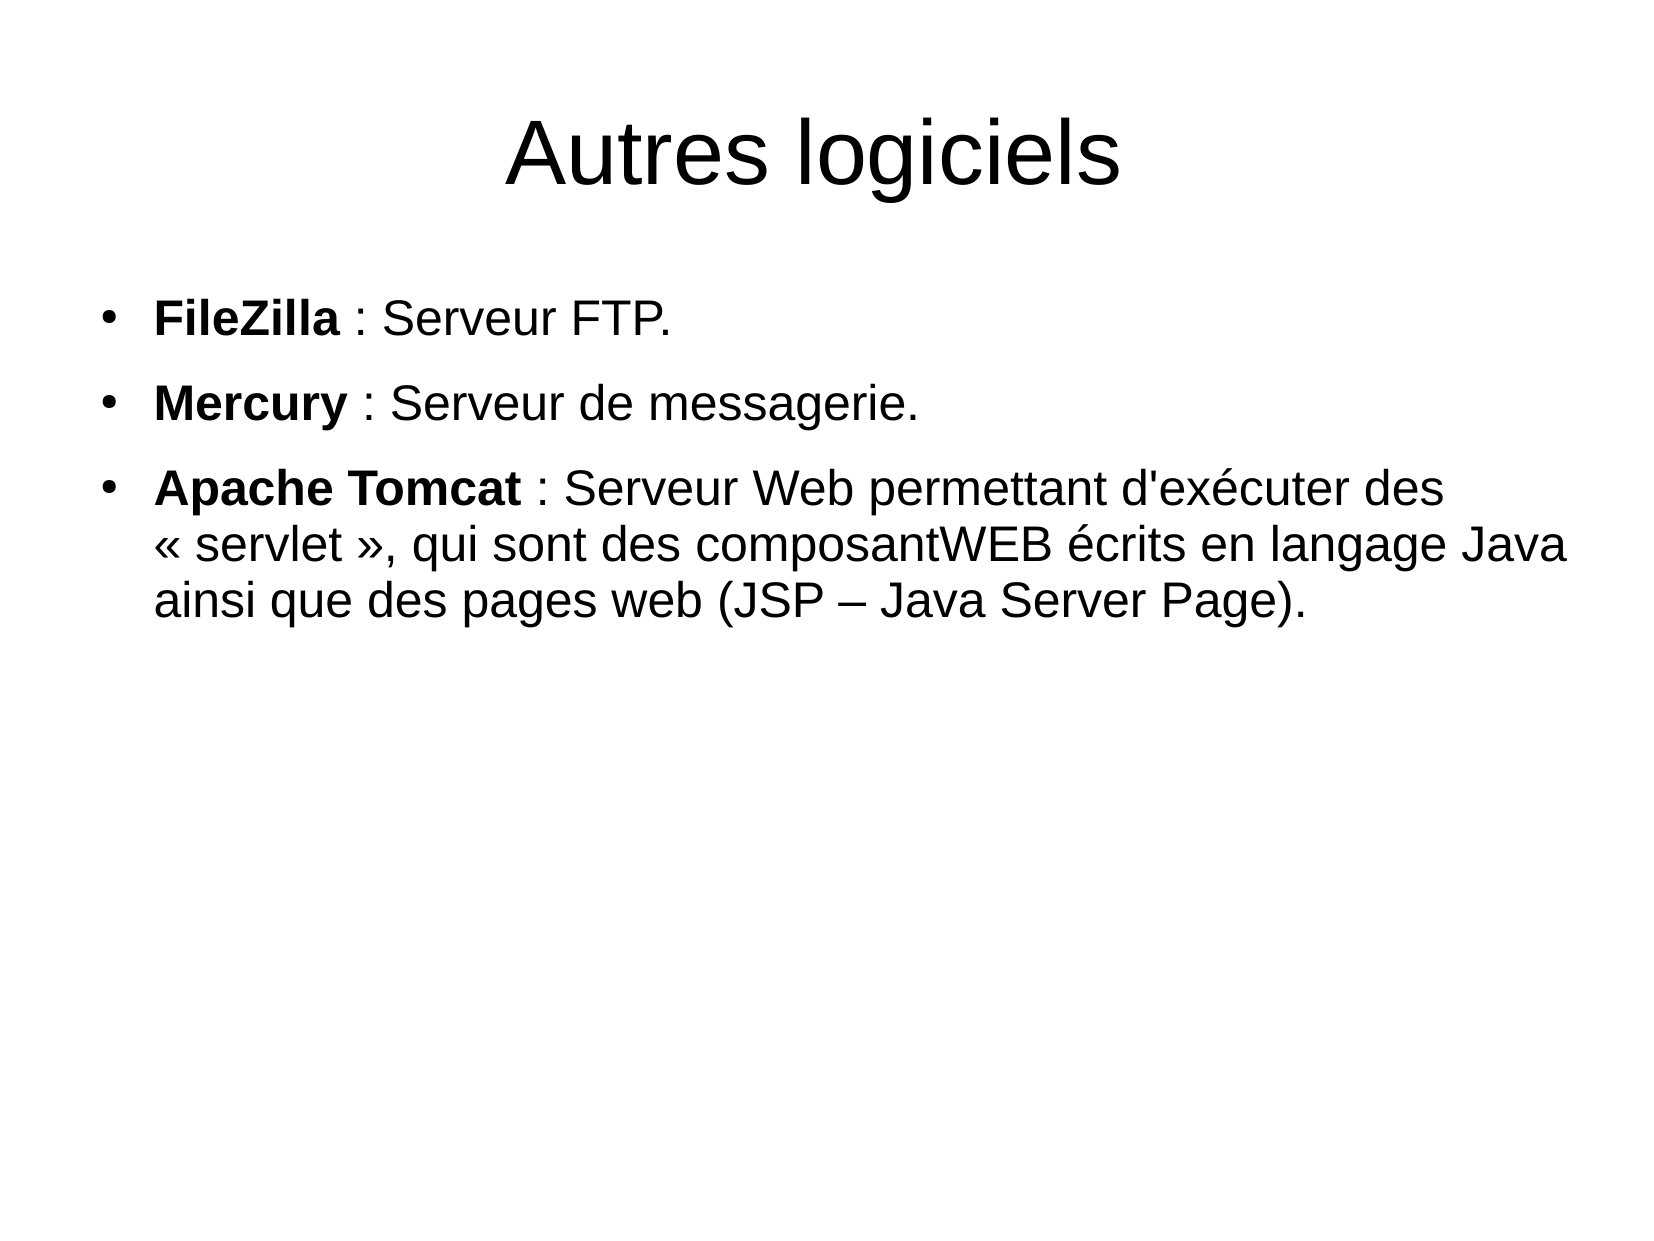

# Autres logiciels
FileZilla : Serveur FTP.
Mercury : Serveur de messagerie.
Apache Tomcat : Serveur Web permettant d'exécuter des « servlet », qui sont des composantWEB écrits en langage Java ainsi que des pages web (JSP – Java Server Page).